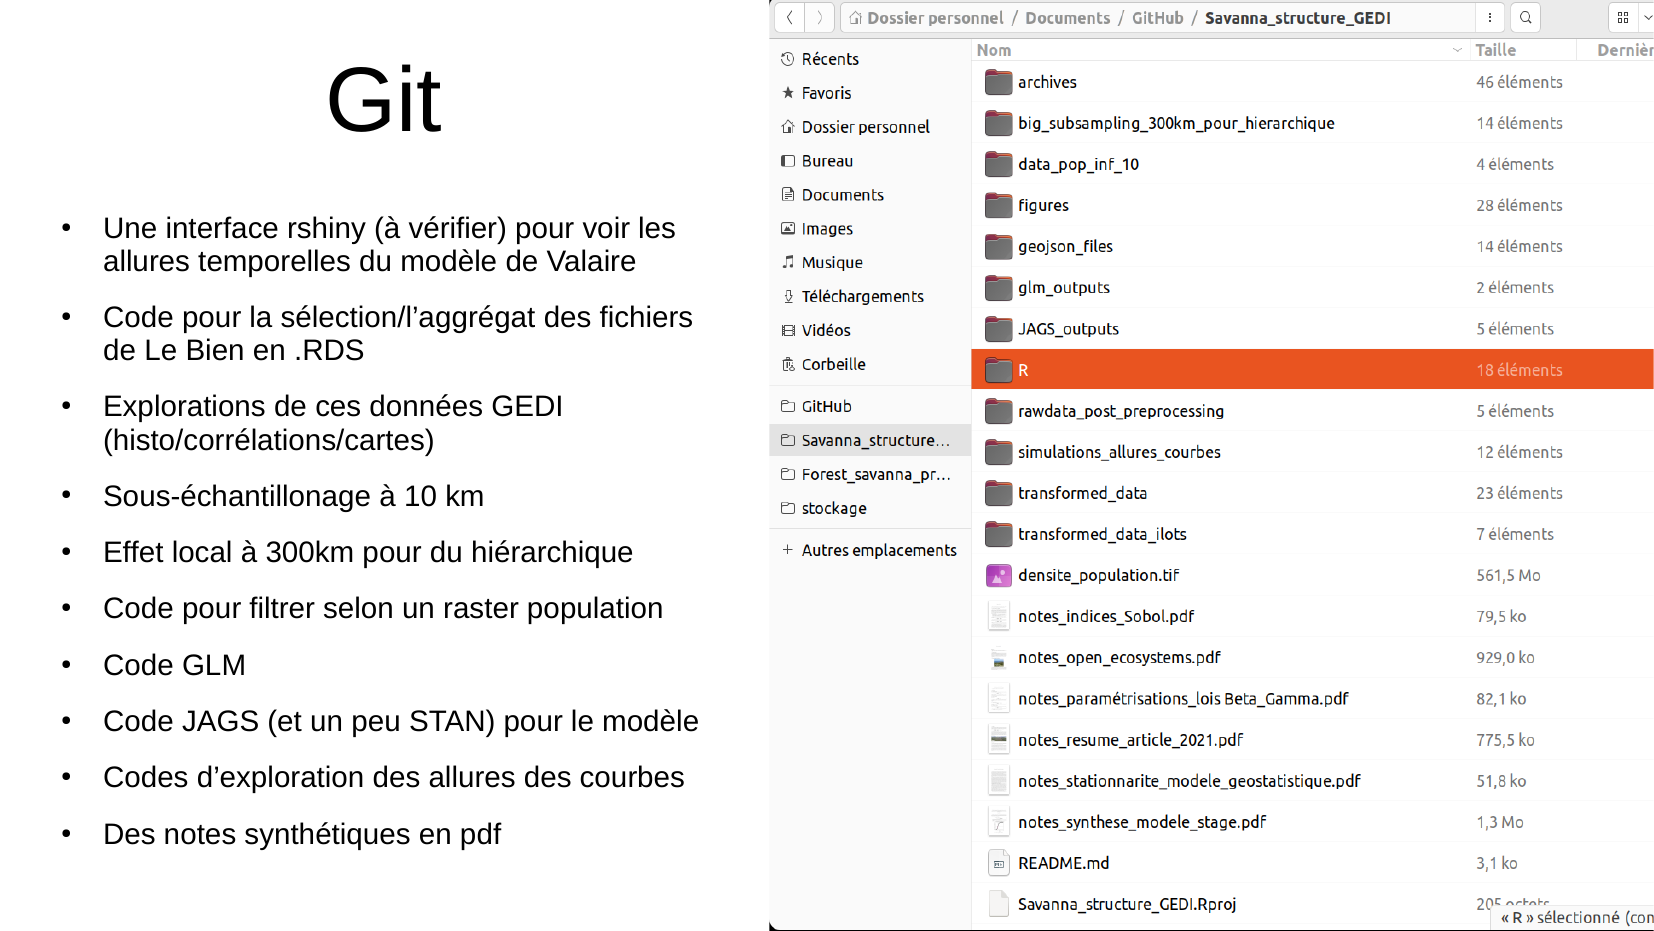

# Git
Une interface rshiny (à vérifier) pour voir les allures temporelles du modèle de Valaire
Code pour la sélection/l’aggrégat des fichiers de Le Bien en .RDS
Explorations de ces données GEDI (histo/corrélations/cartes)
Sous-échantillonage à 10 km
Effet local à 300km pour du hiérarchique
Code pour filtrer selon un raster population
Code GLM
Code JAGS (et un peu STAN) pour le modèle
Codes d’exploration des allures des courbes
Des notes synthétiques en pdf